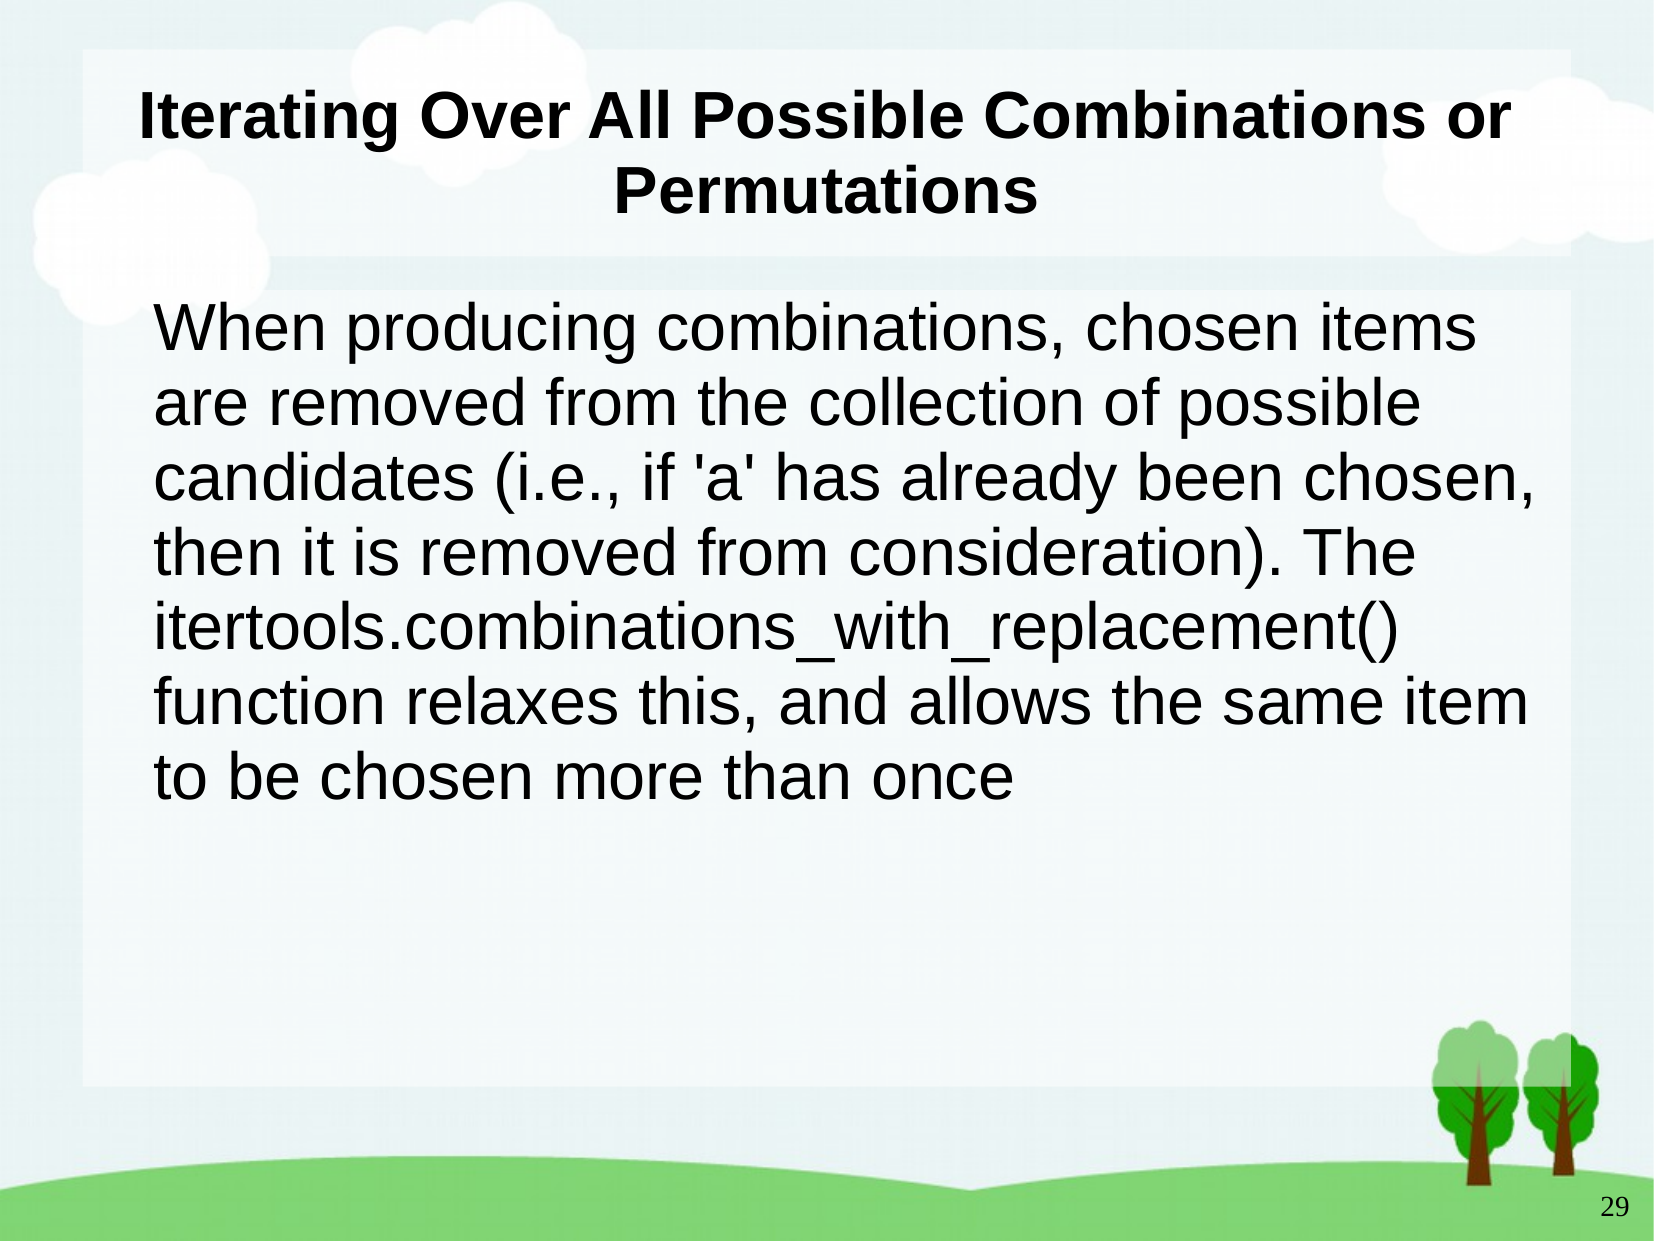

# Iterating Over All Possible Combinations or Permutations
When producing combinations, chosen items are removed from the collection of possible candidates (i.e., if 'a' has already been chosen, then it is removed from consideration). The itertools.combinations_with_replacement() function relaxes this, and allows the same item to be chosen more than once
29